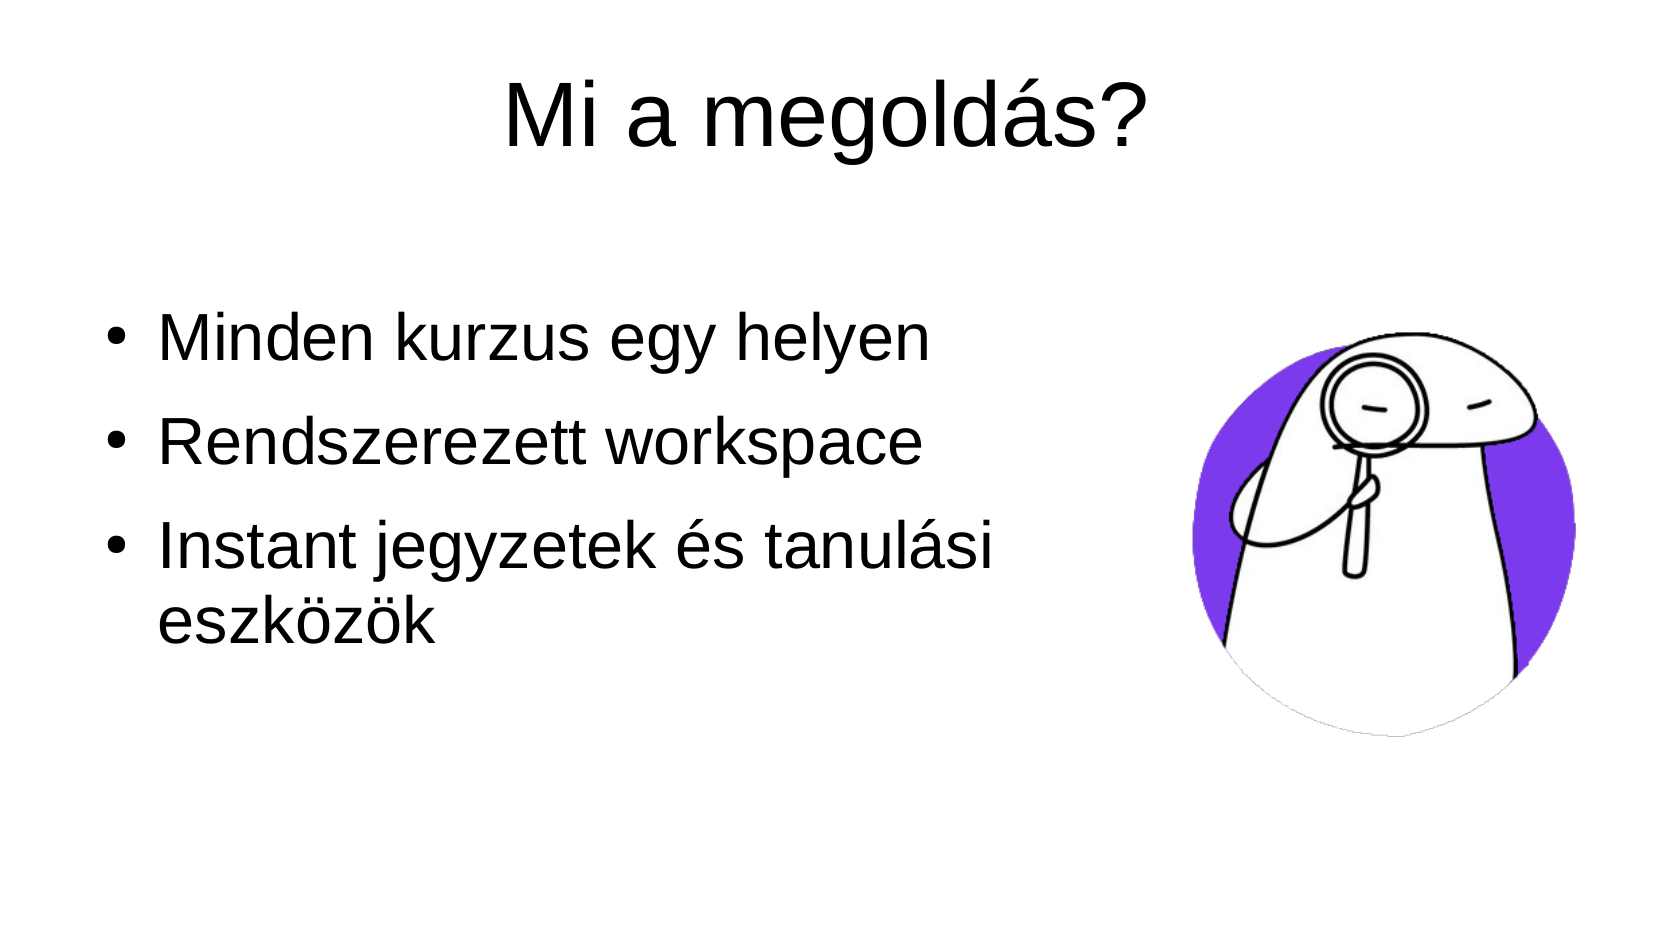

# Mi a megoldás?
Minden kurzus egy helyen
Rendszerezett workspace
Instant jegyzetek és tanulási eszközök